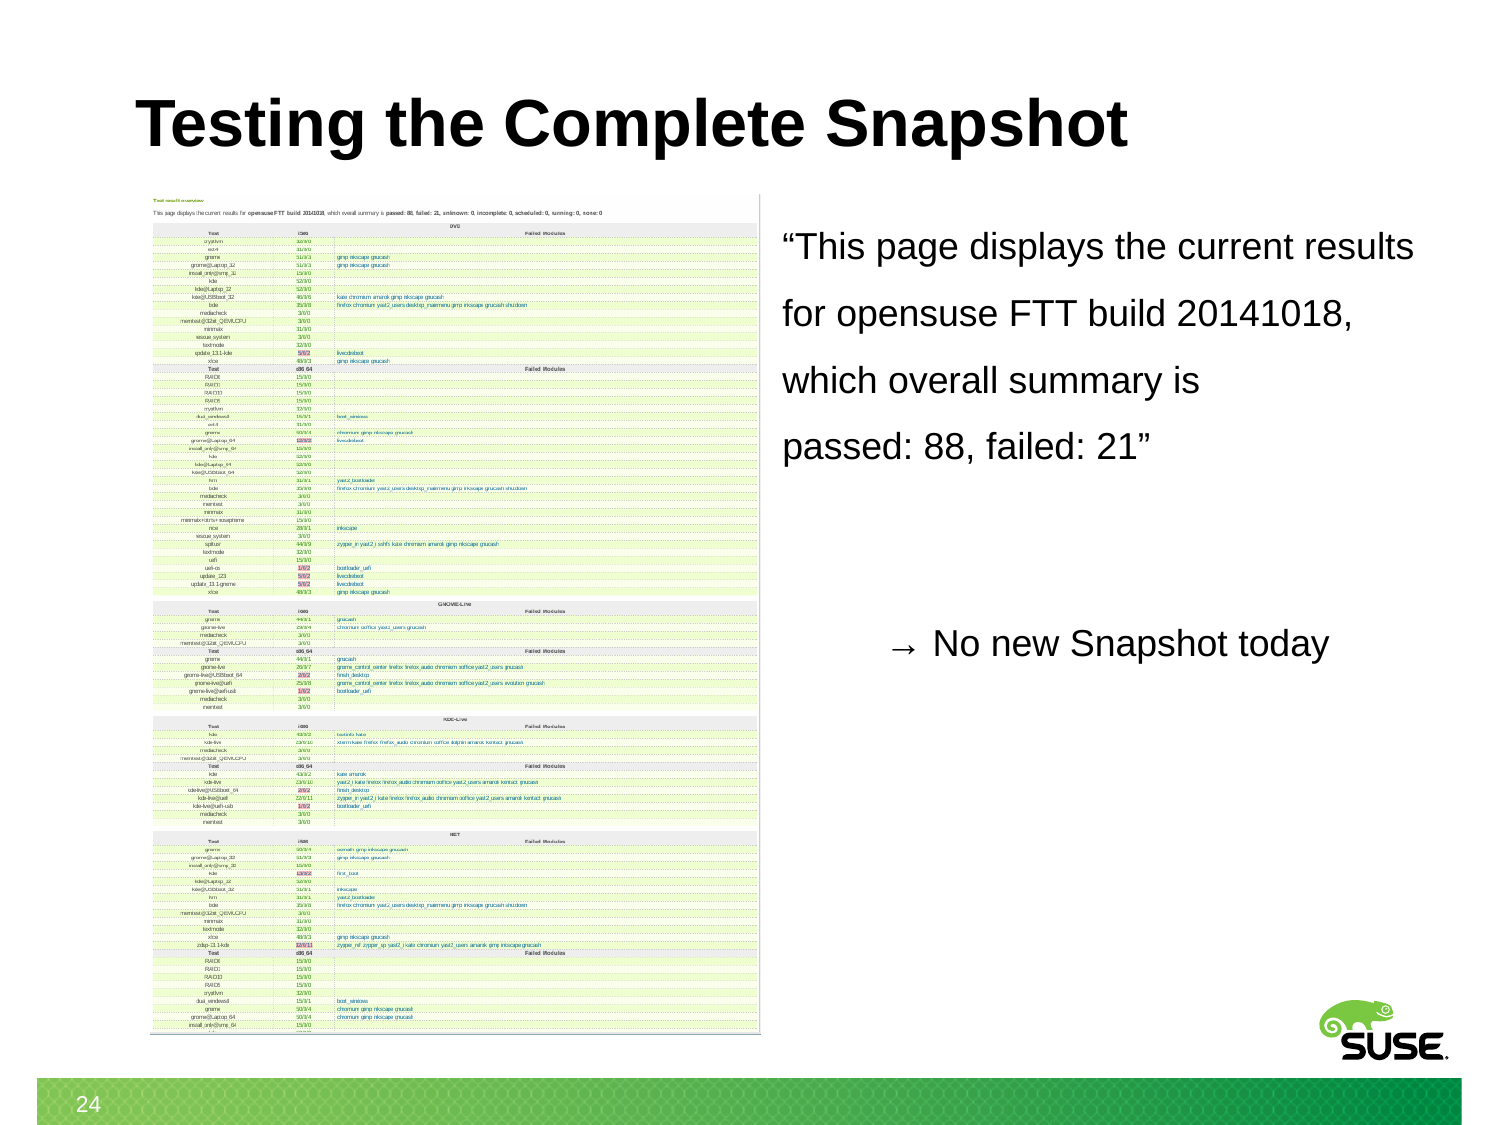

# Testing the Complete Snapshot
“This page displays the current results
for opensuse FTT build 20141018,
which overall summary is
passed: 88, failed: 21”
→ No new Snapshot today